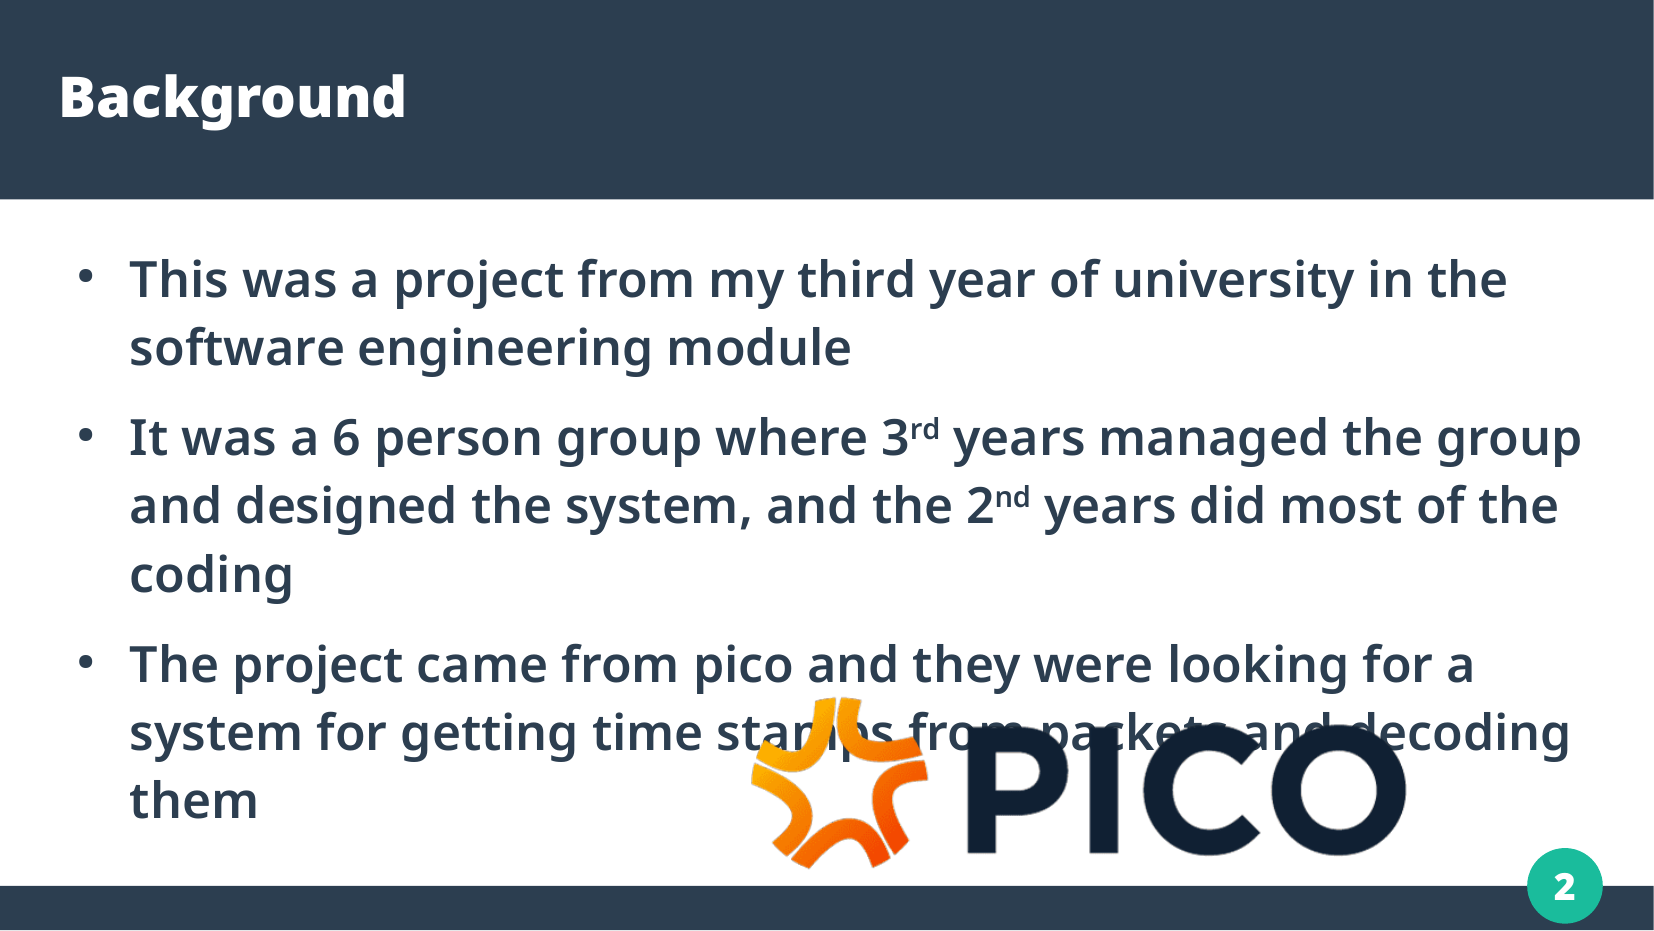

Background
# This was a project from my third year of university in the software engineering module
It was a 6 person group where 3rd years managed the group and designed the system, and the 2nd years did most of the coding
The project came from pico and they were looking for a system for getting time stamps from packets and decoding them